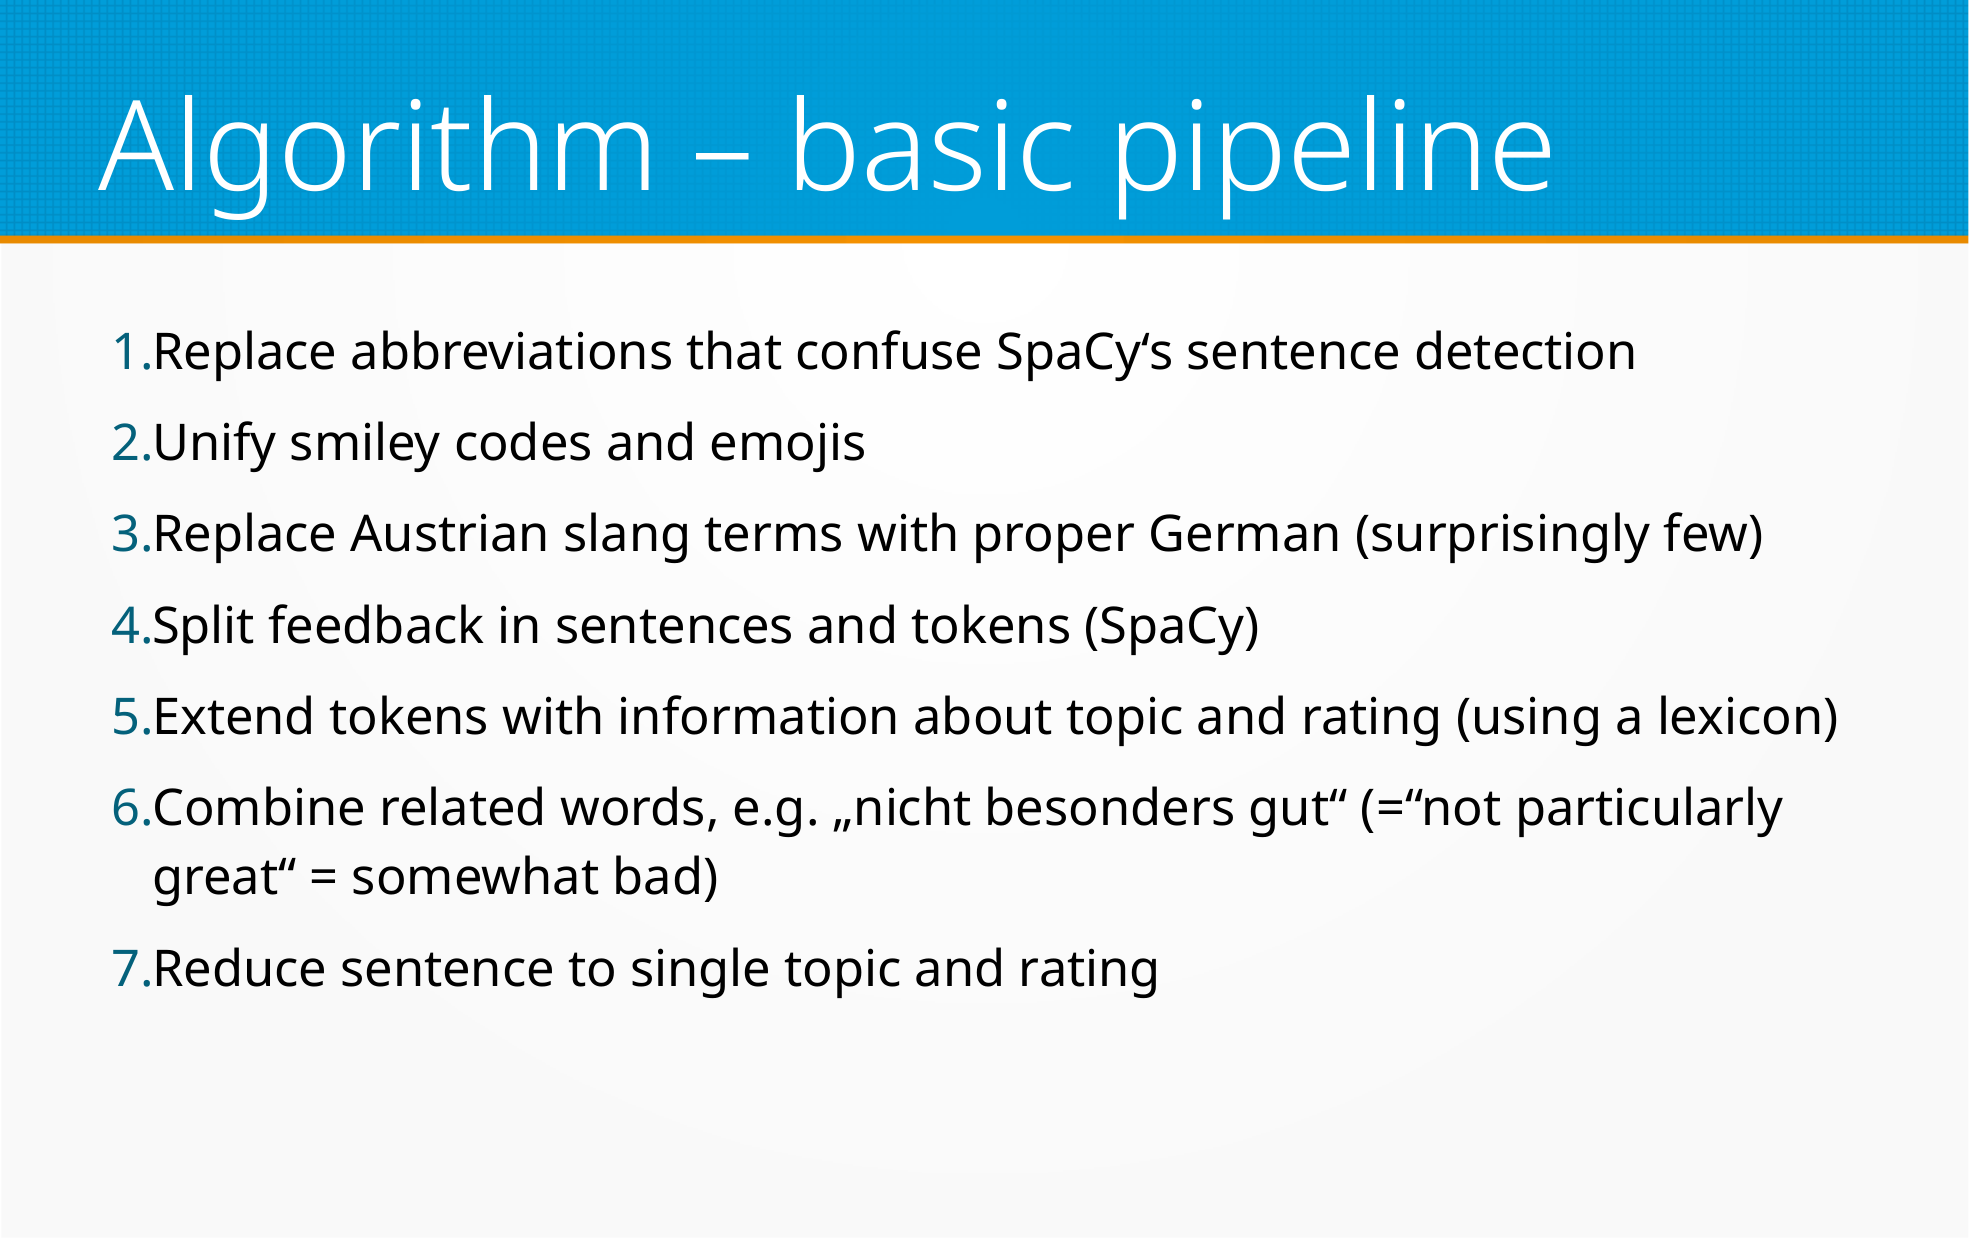

# Algorithm – basic pipeline
Replace abbreviations that confuse SpaCy‘s sentence detection
Unify smiley codes and emojis
Replace Austrian slang terms with proper German (surprisingly few)
Split feedback in sentences and tokens (SpaCy)
Extend tokens with information about topic and rating (using a lexicon)
Combine related words, e.g. „nicht besonders gut“ (=“not particularly great“ = somewhat bad)
Reduce sentence to single topic and rating